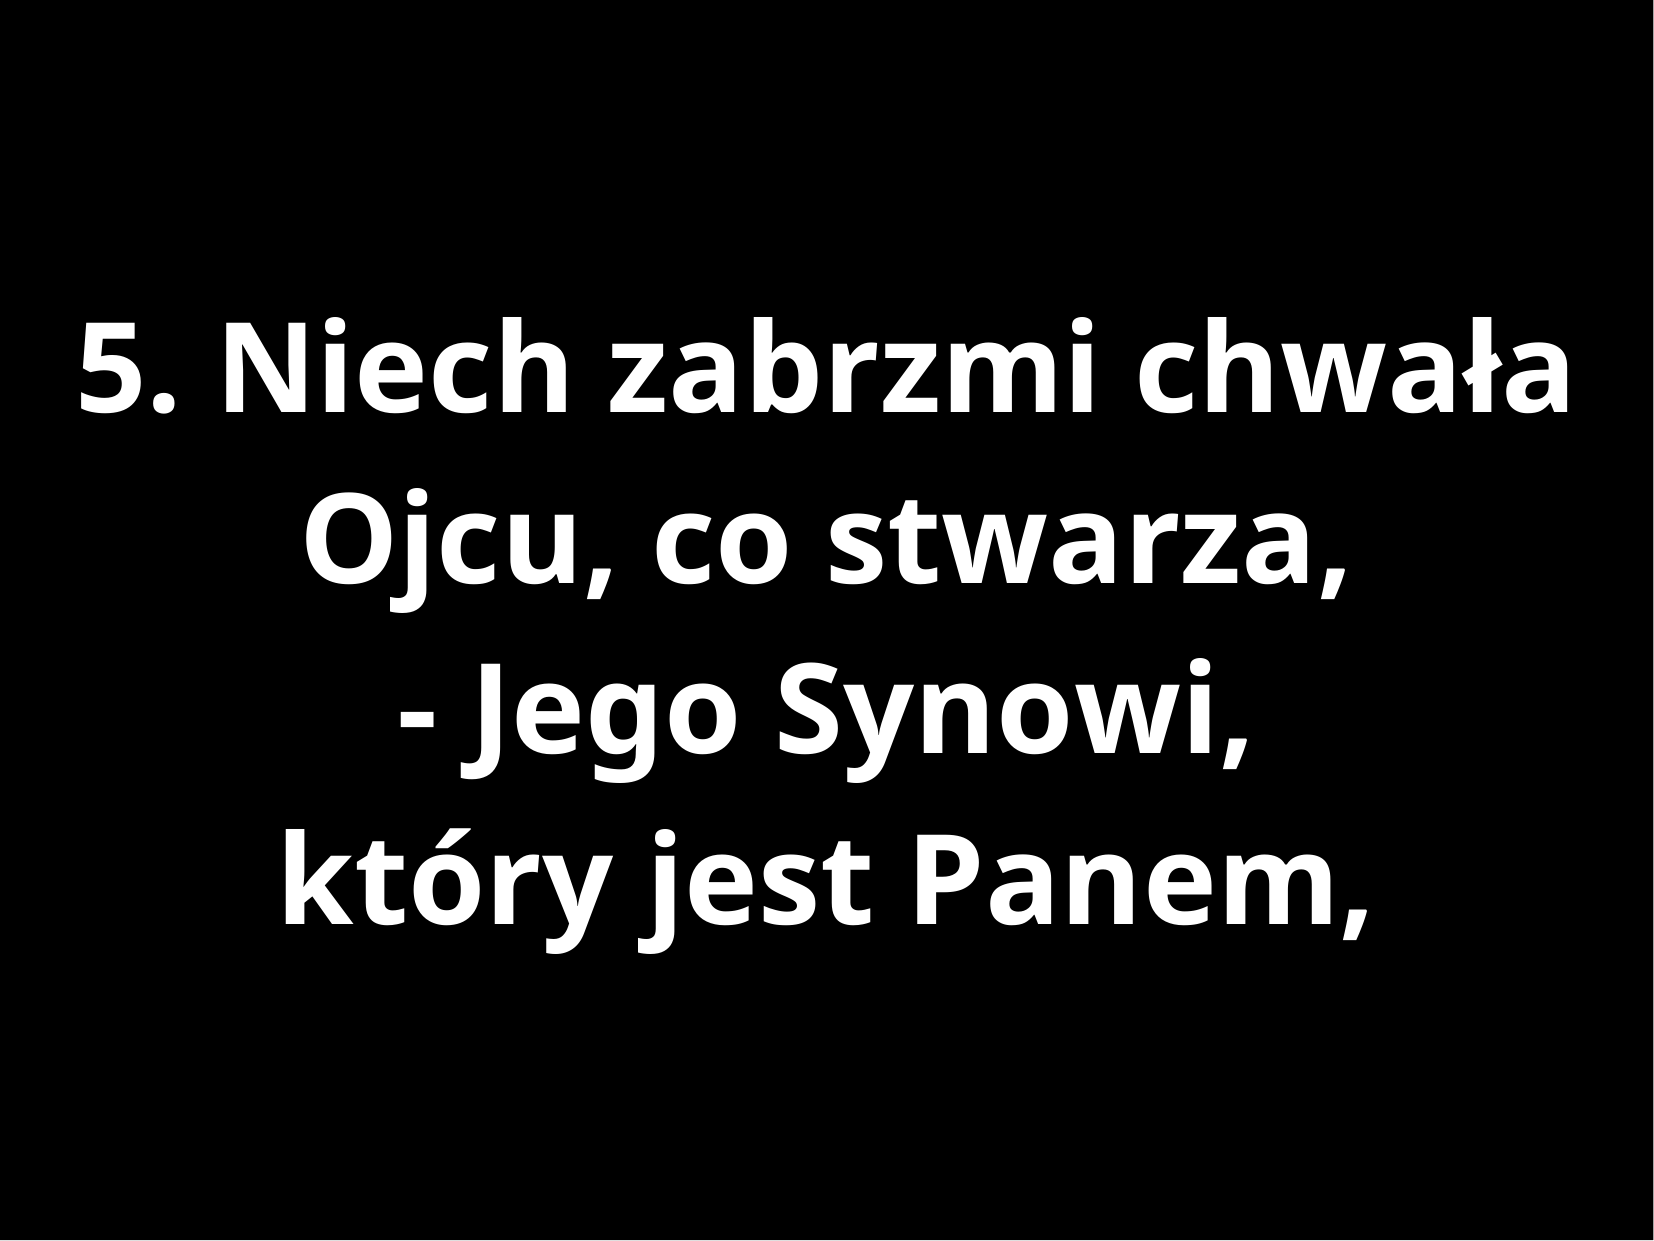

# 5. Niech zabrzmi chwała Ojcu, co stwarza, - Jego Synowi, który jest Panem,